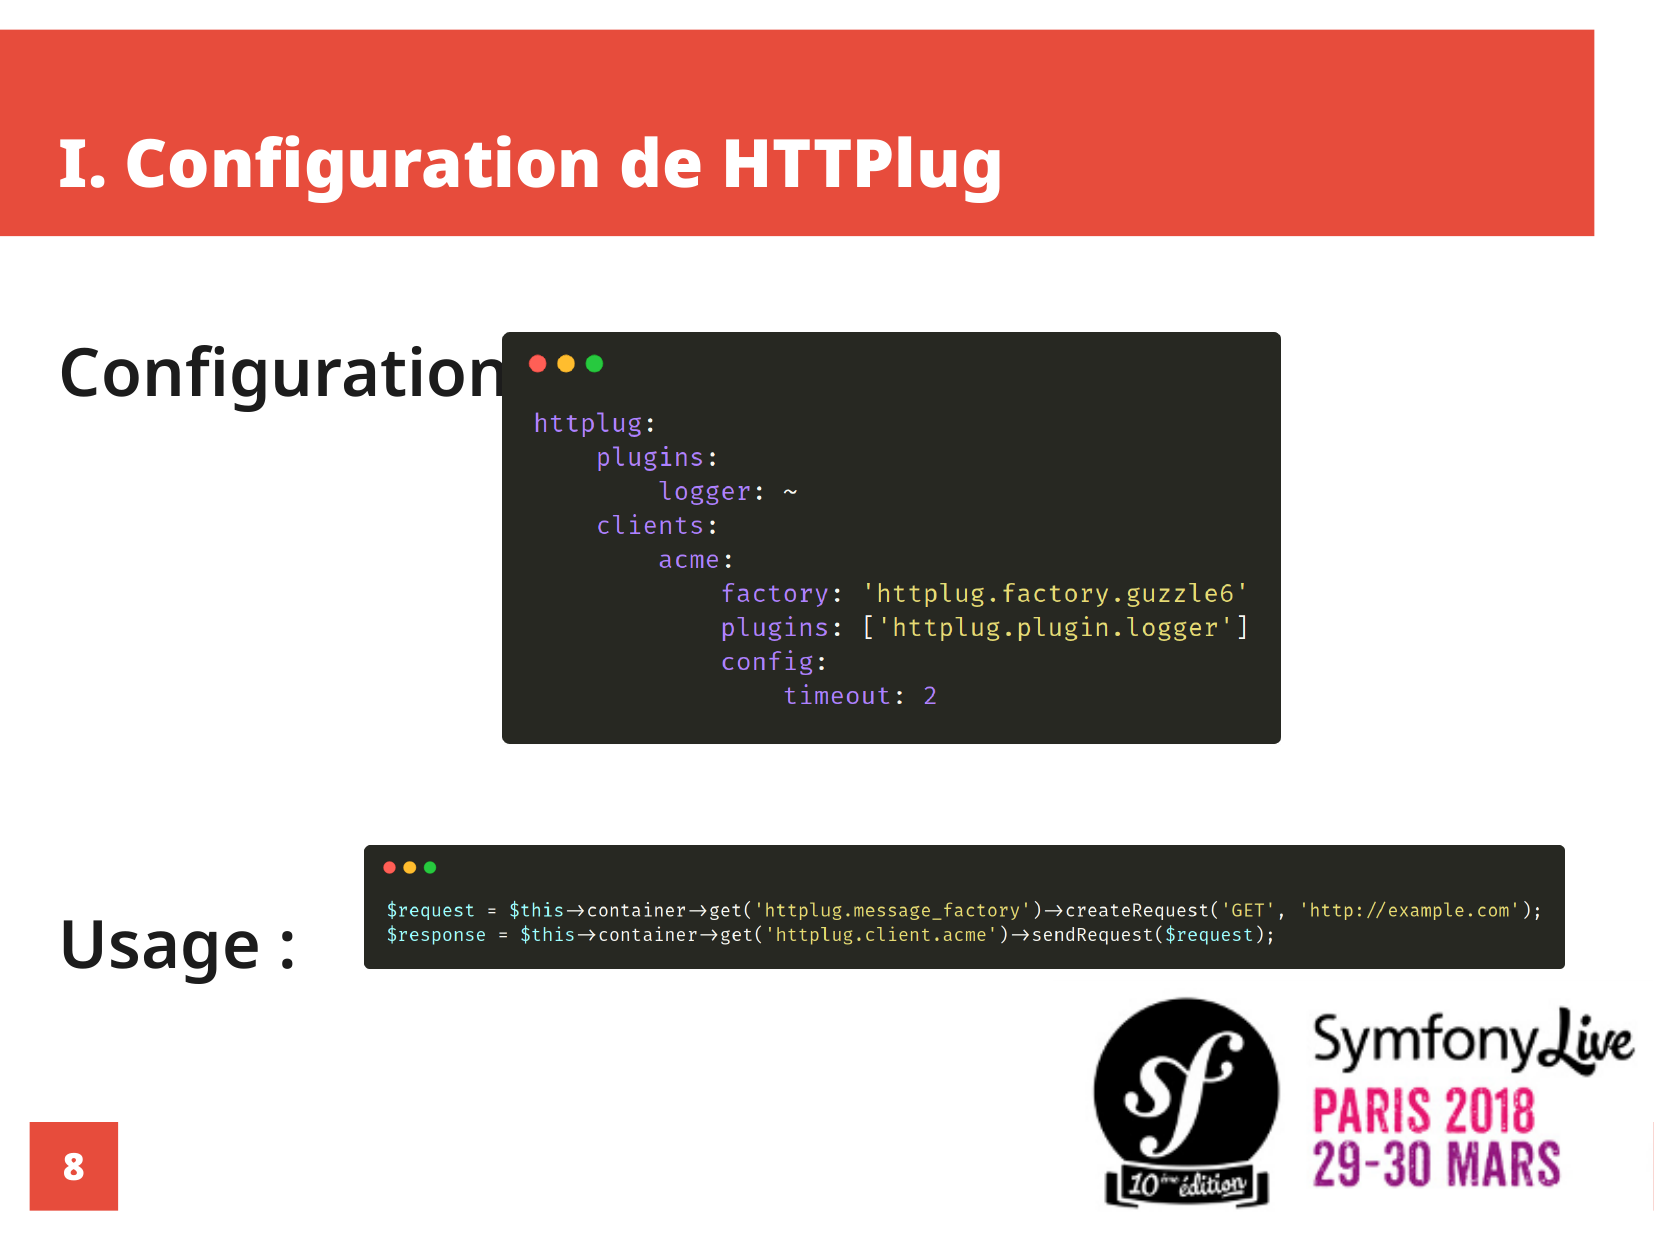

# I. Configuration de HTTPlug
Configuration :
Usage :
8